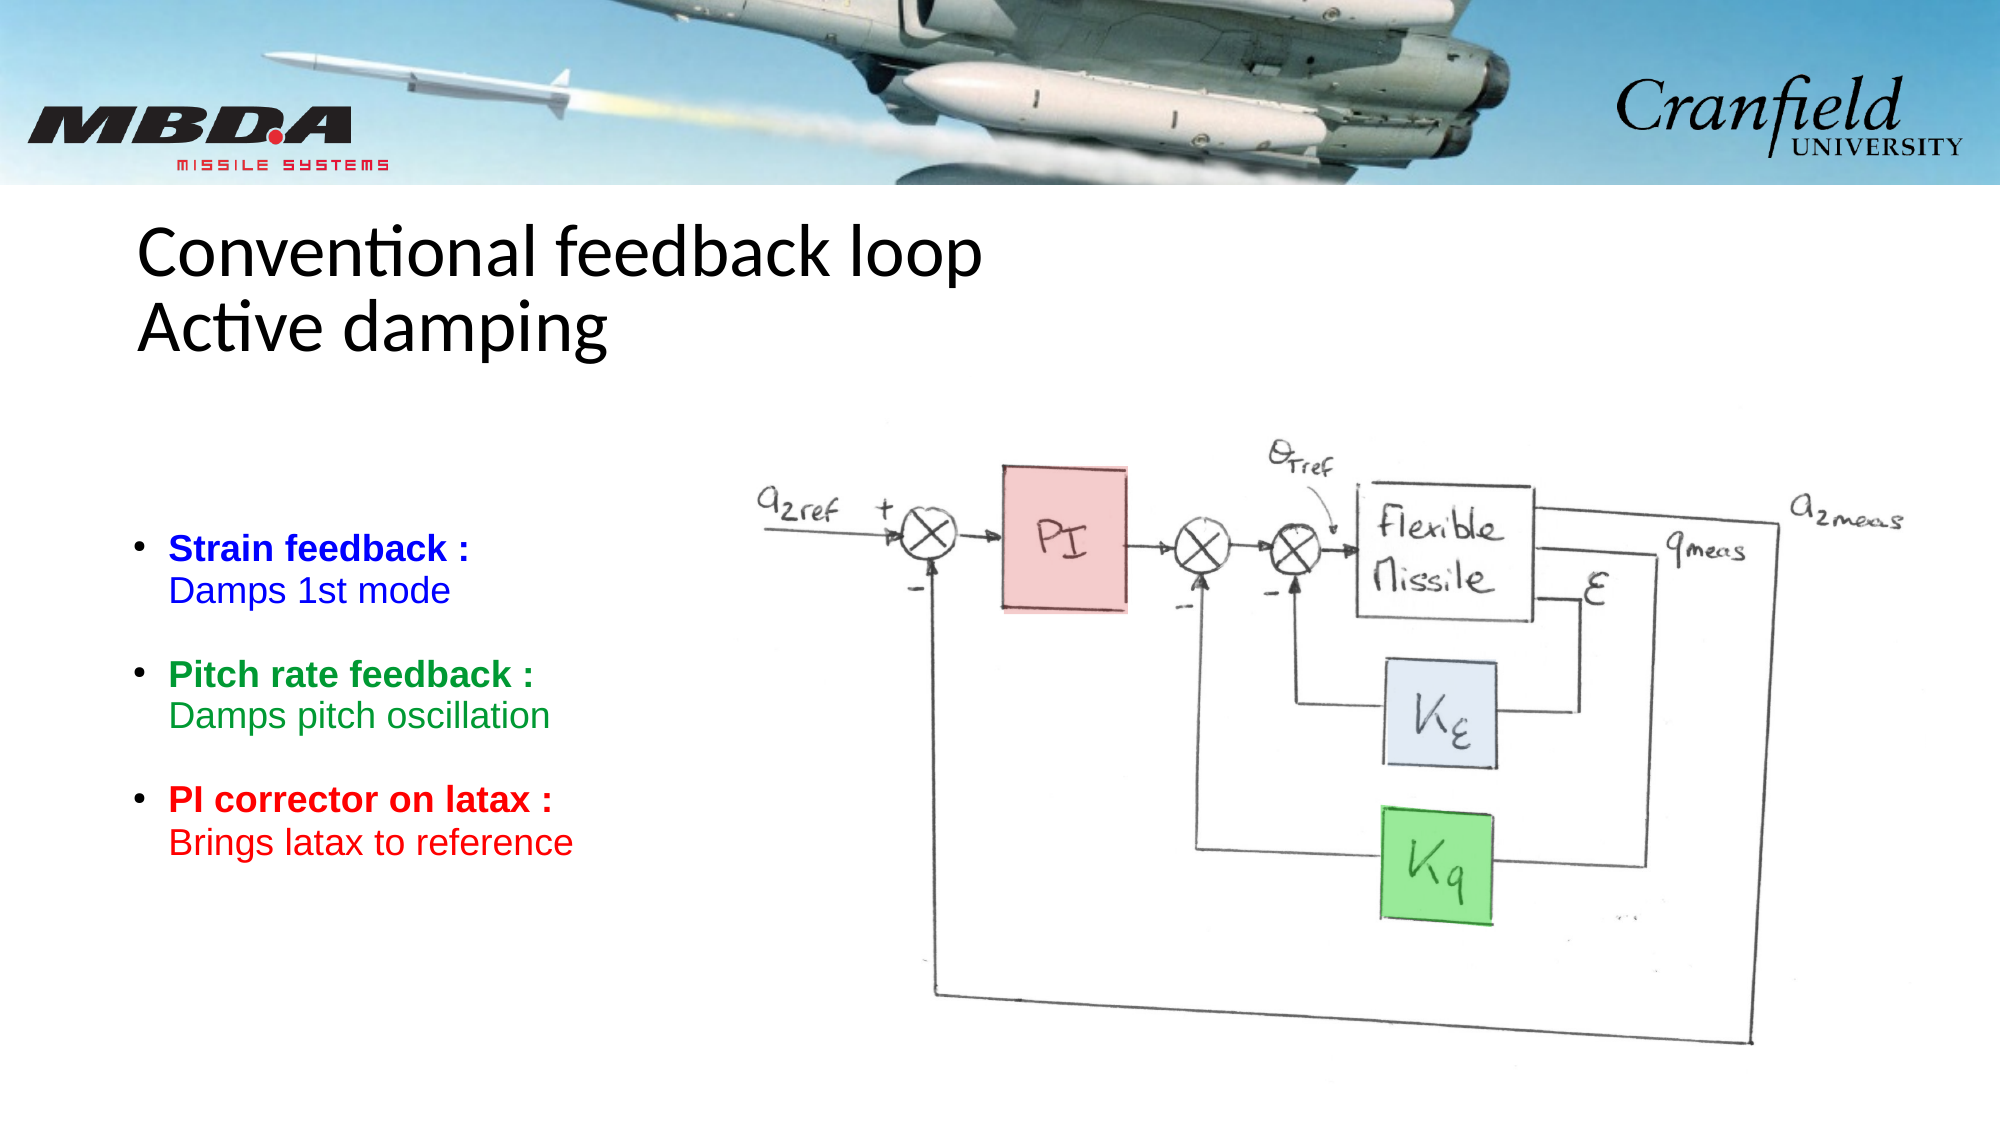

# Conventional feedback loop Active damping
Strain feedback :
Damps 1st mode
Pitch rate feedback :
Damps pitch oscillation
PI corrector on latax :
Brings latax to reference